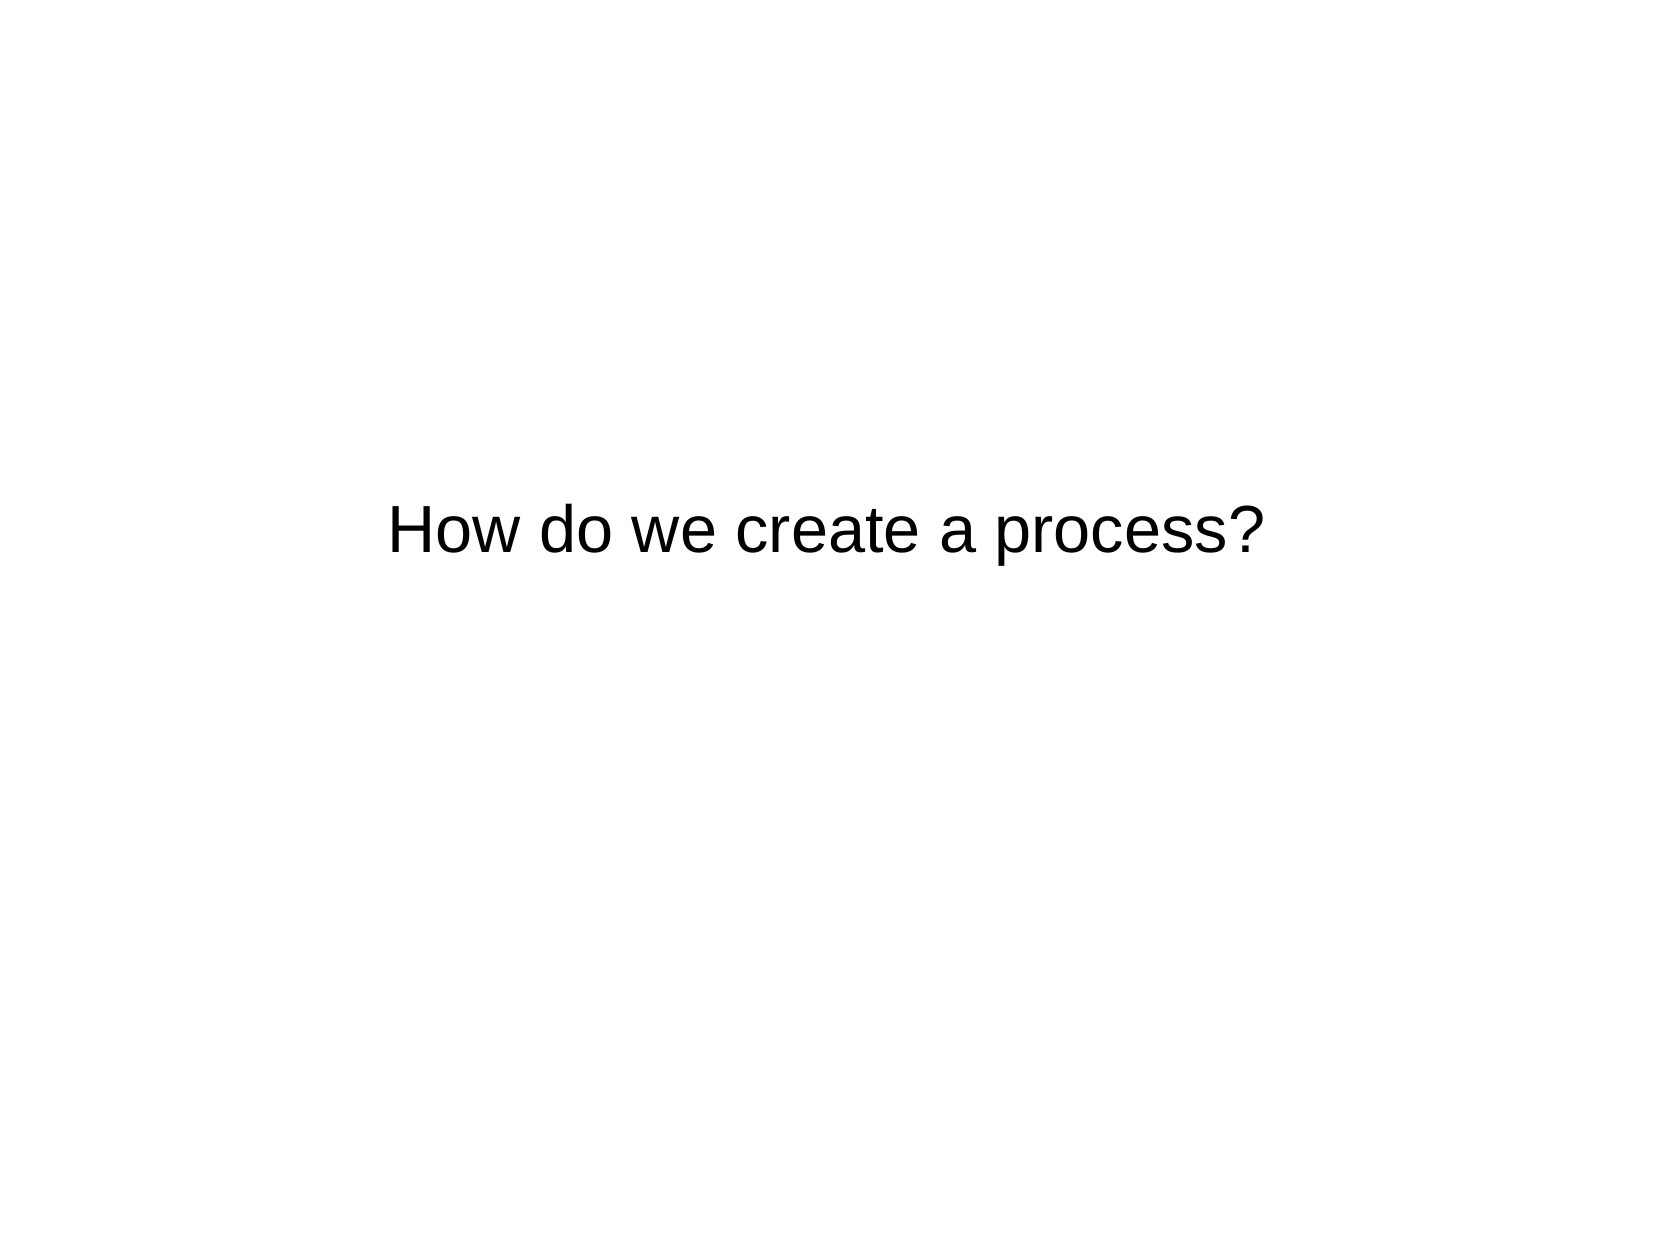

# How do we create a process?